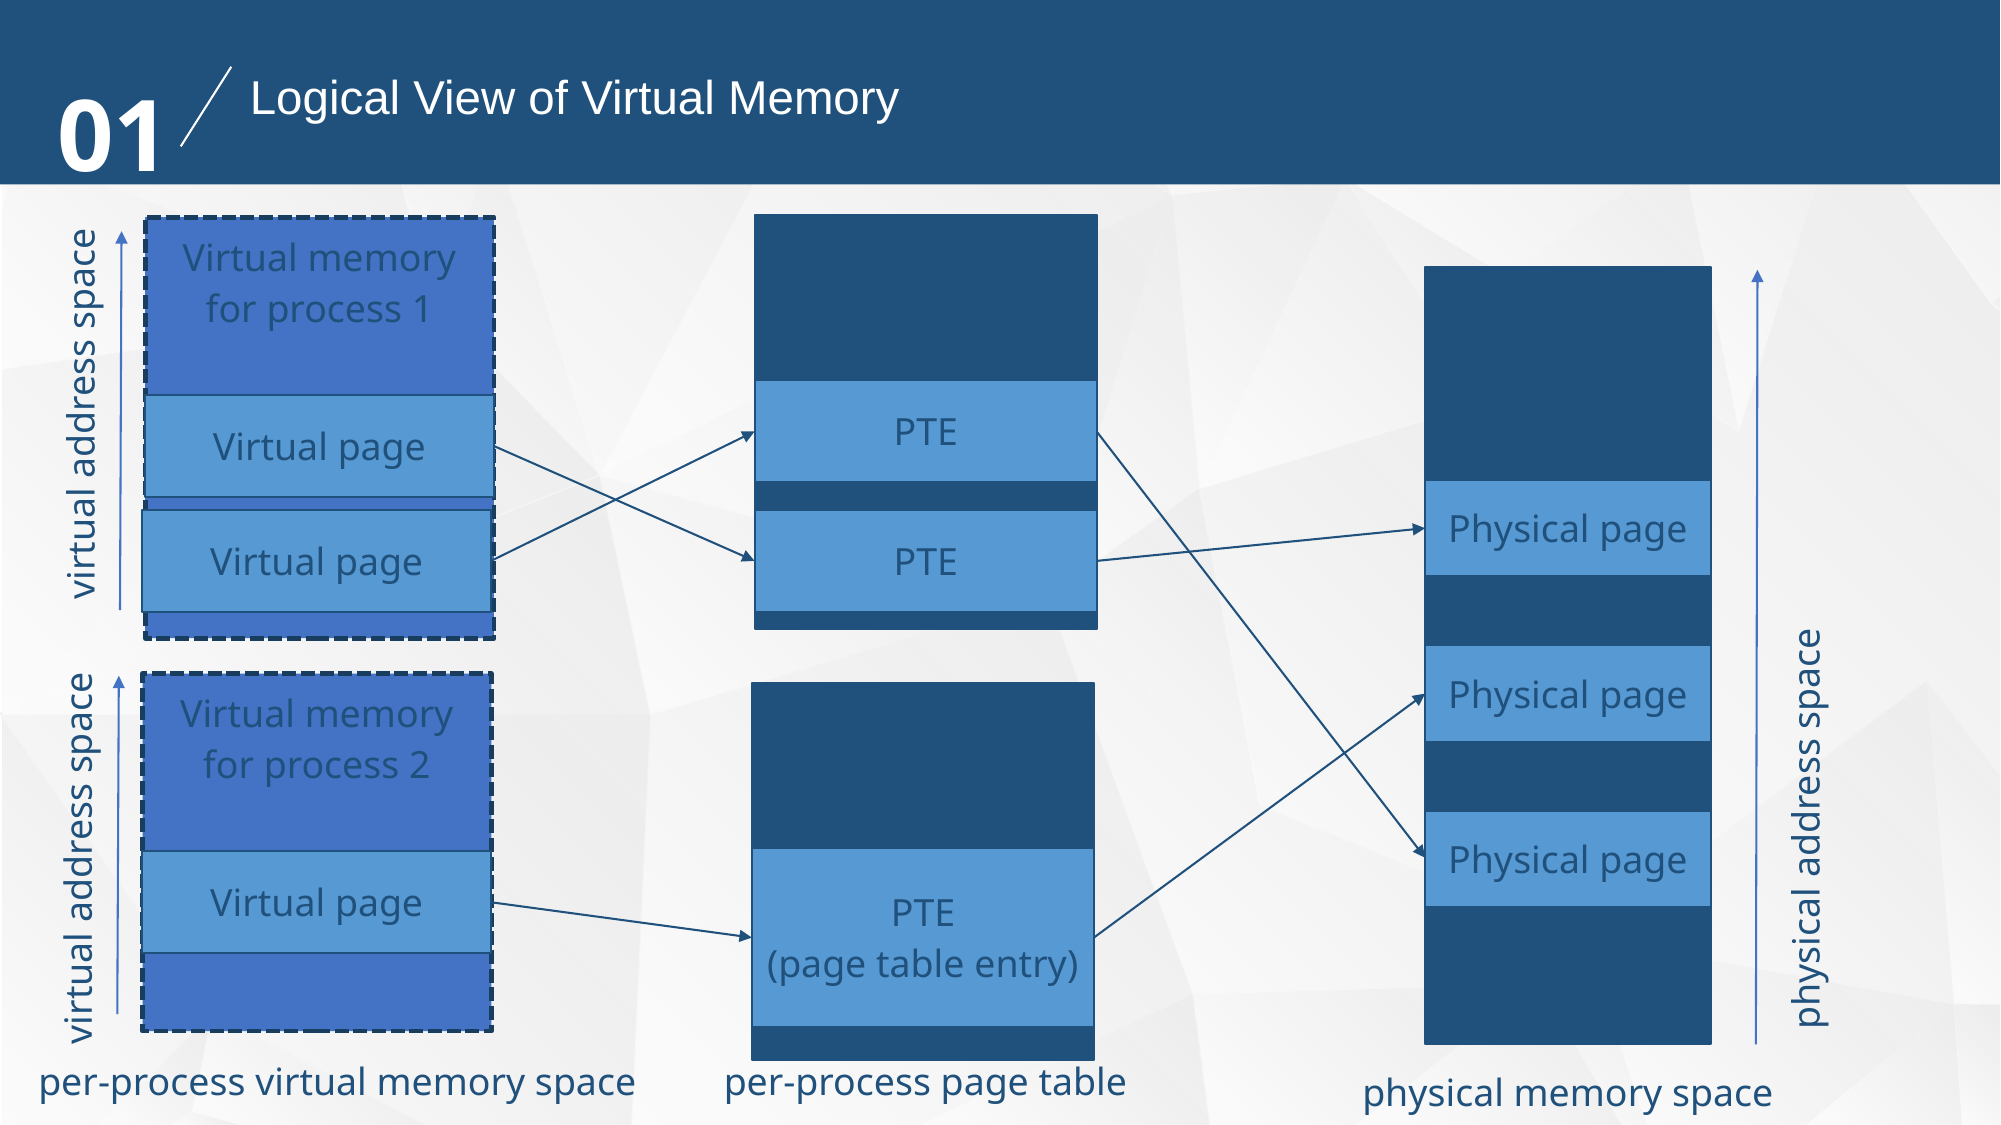

# 01
Logical View of Virtual Memory
Page table for process 1
Virtual memory for process 1
Physical memory
virtual address space
PTE
Virtual page
Physical page
Virtual page
PTE
Physical page
Virtual memory for process 2
Page table for process 2
physical address space
virtual address space
Physical page
PTE
(page table entry)
Virtual page
per-process virtual memory space
per-process page table
physical memory space